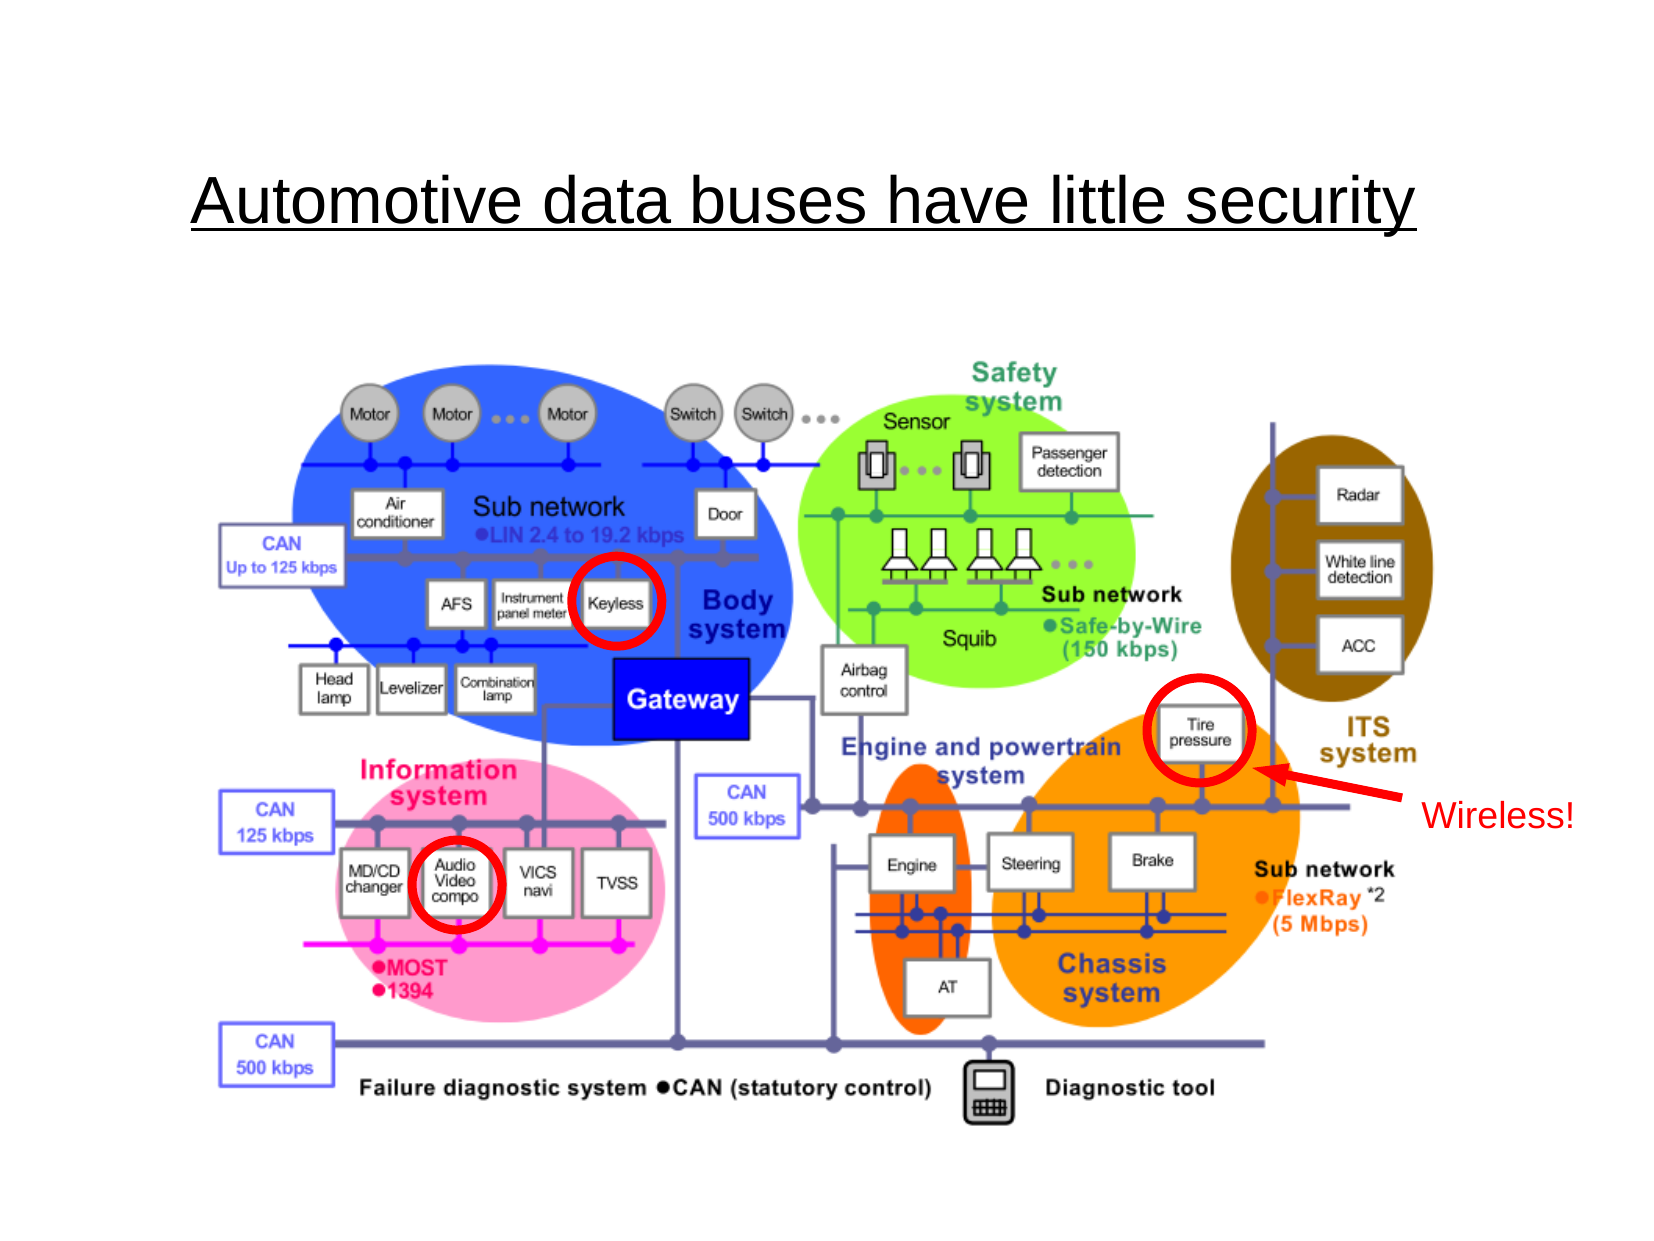

Automotive data buses have little security
Wireless!